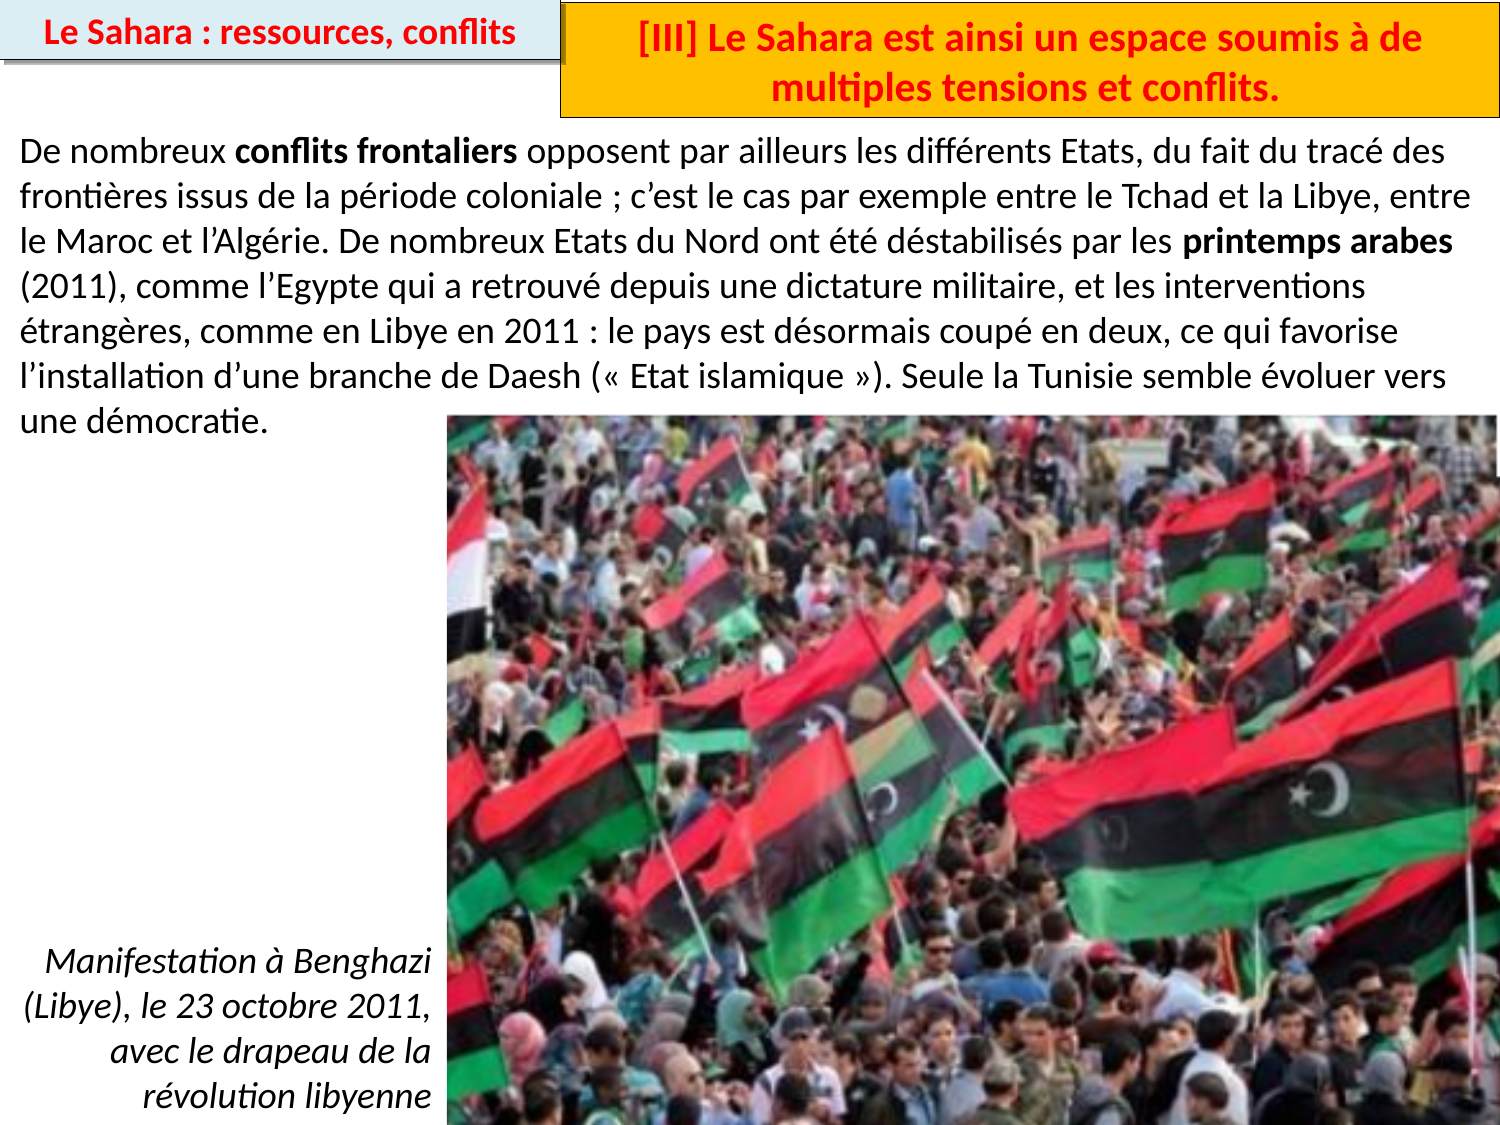

Le Sahara : ressources, conflits
[III] Le Sahara est ainsi un espace soumis à de multiples tensions et conflits.
De nombreux conflits frontaliers opposent par ailleurs les différents Etats, du fait du tracé des frontières issus de la période coloniale ; c’est le cas par exemple entre le Tchad et la Libye, entre le Maroc et l’Algérie. De nombreux Etats du Nord ont été déstabilisés par les printemps arabes (2011), comme l’Egypte qui a retrouvé depuis une dictature militaire, et les interventions étrangères, comme en Libye en 2011 : le pays est désormais coupé en deux, ce qui favorise l’installation d’une branche de Daesh (« Etat islamique »). Seule la Tunisie semble évoluer vers une démocratie.
Manifestation à Benghazi (Libye), le 23 octobre 2011, avec le drapeau de la révolution libyenne